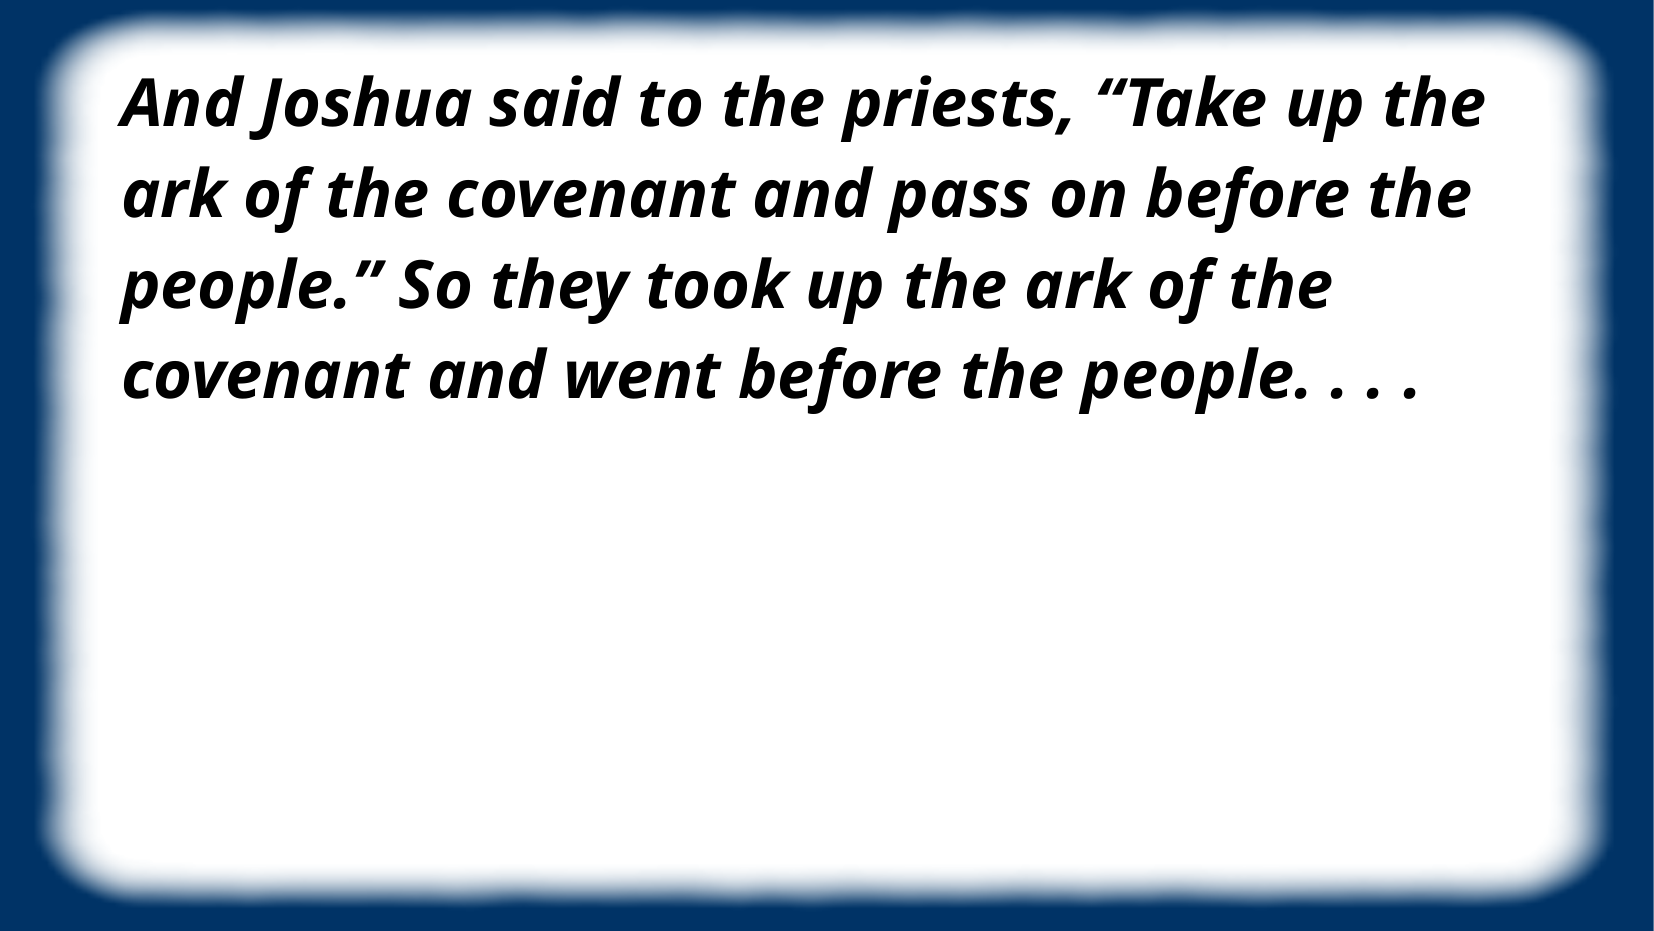

And Joshua said to the priests, “Take up the ark of the covenant and pass on before the people.” So they took up the ark of the covenant and went before the people. . . .